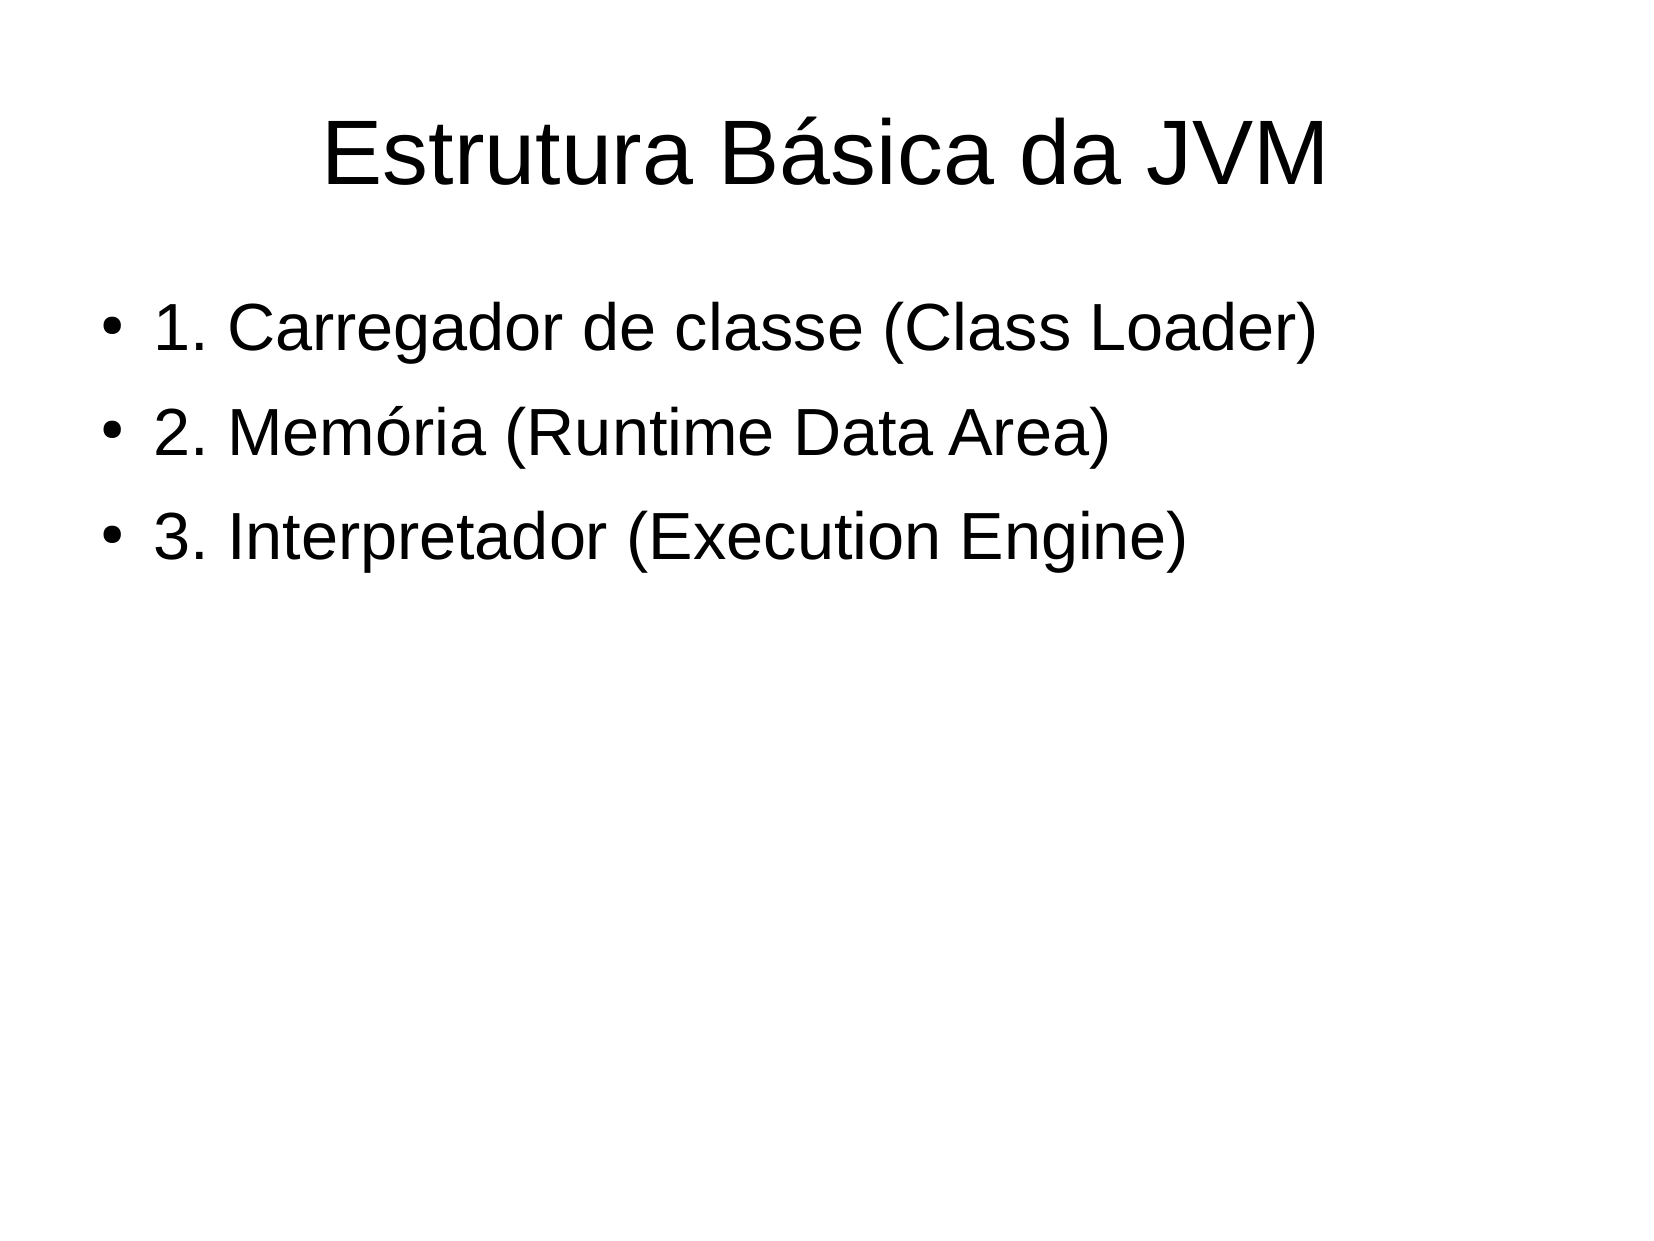

# Estrutura Básica da JVM
1. Carregador de classe (Class Loader)
2. Memória (Runtime Data Area)
3. Interpretador (Execution Engine)